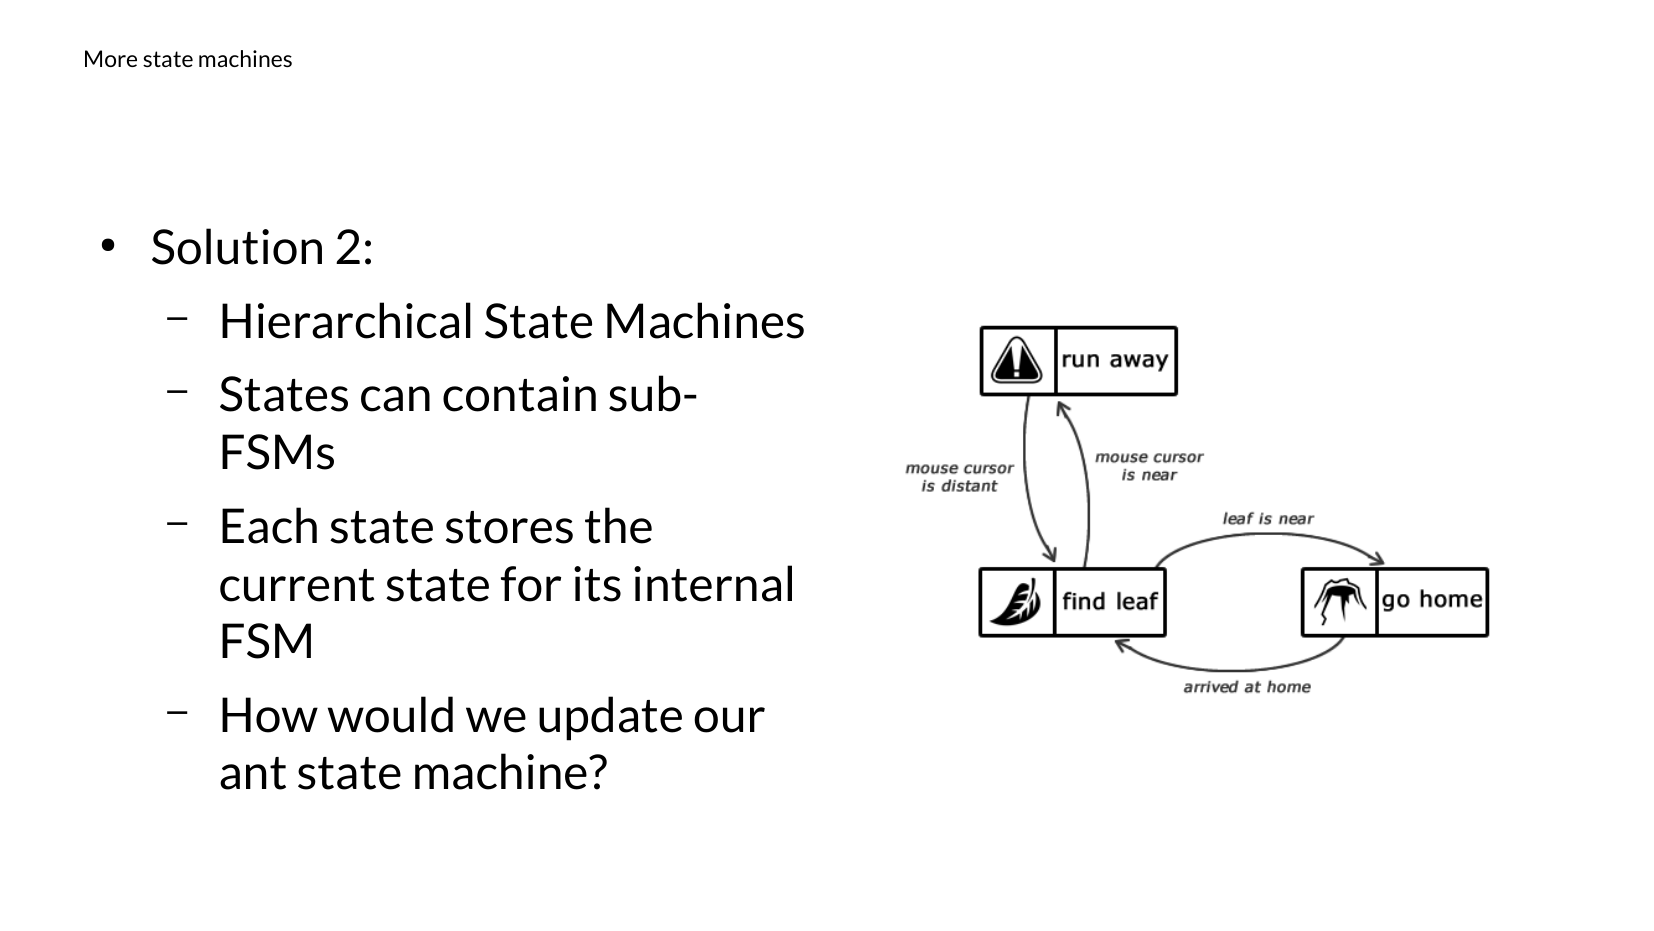

# More state machines
Solution 2:
Hierarchical State Machines
States can contain sub-FSMs
Each state stores the current state for its internal FSM
How would we update our ant state machine?